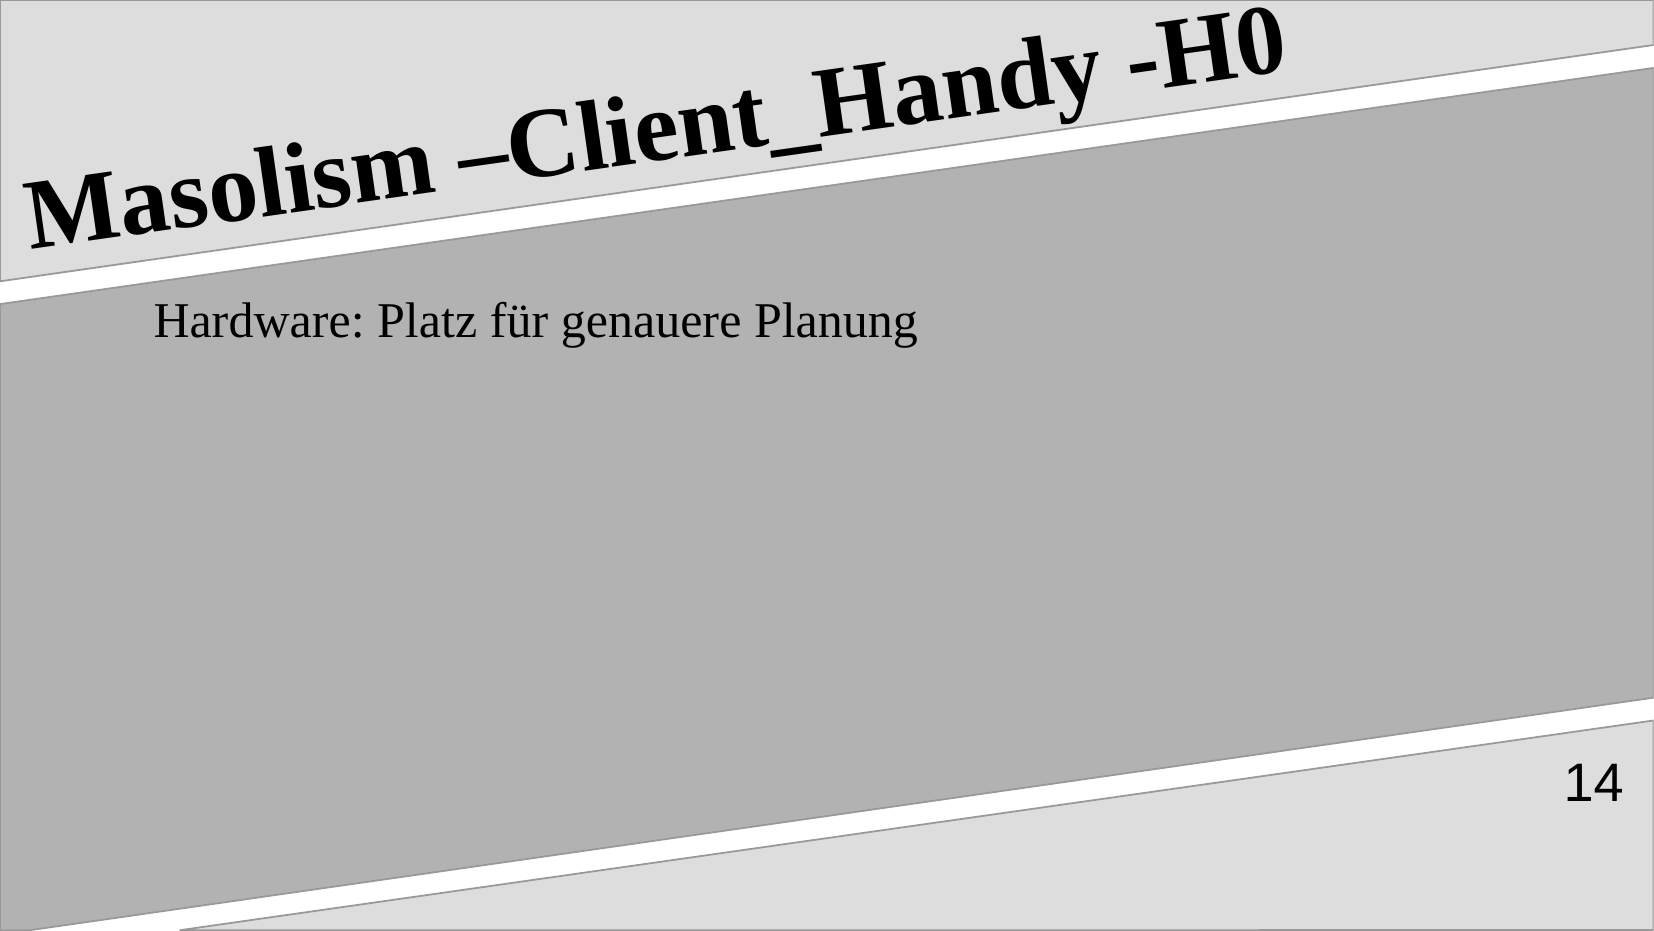

# Masolism –Client_Handy -H0
Hardware: Platz für genauere Planung
14